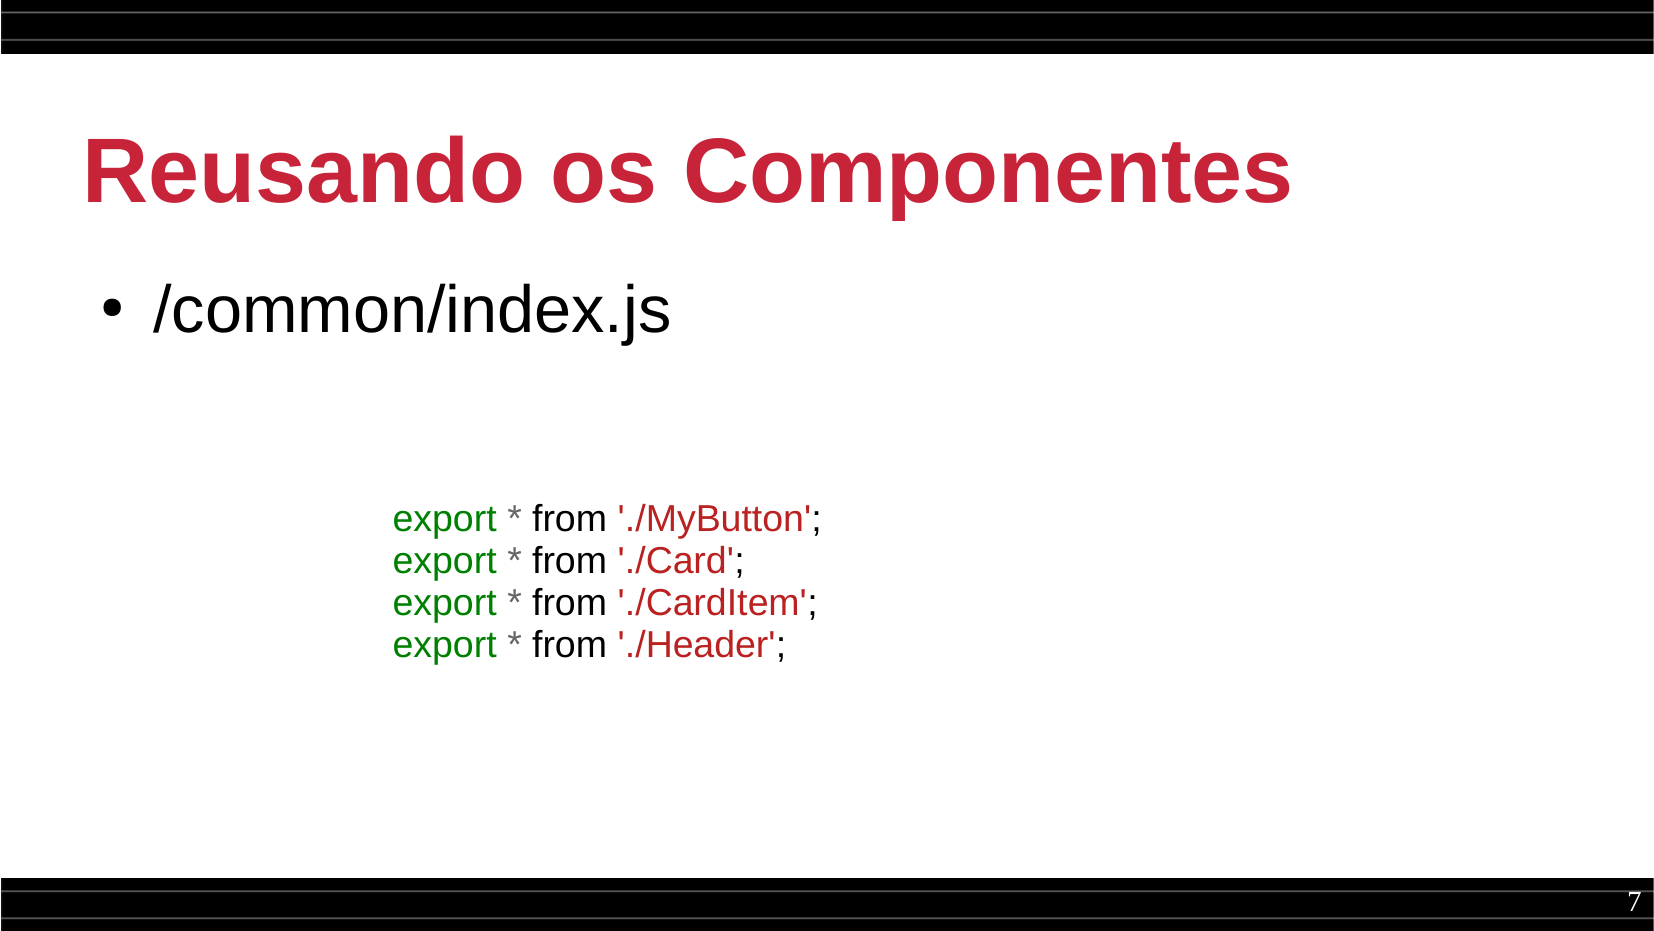

# Reusando os Componentes
/common/index.js
export * from './MyButton';
export * from './Card';
export * from './CardItem';
export * from './Header';